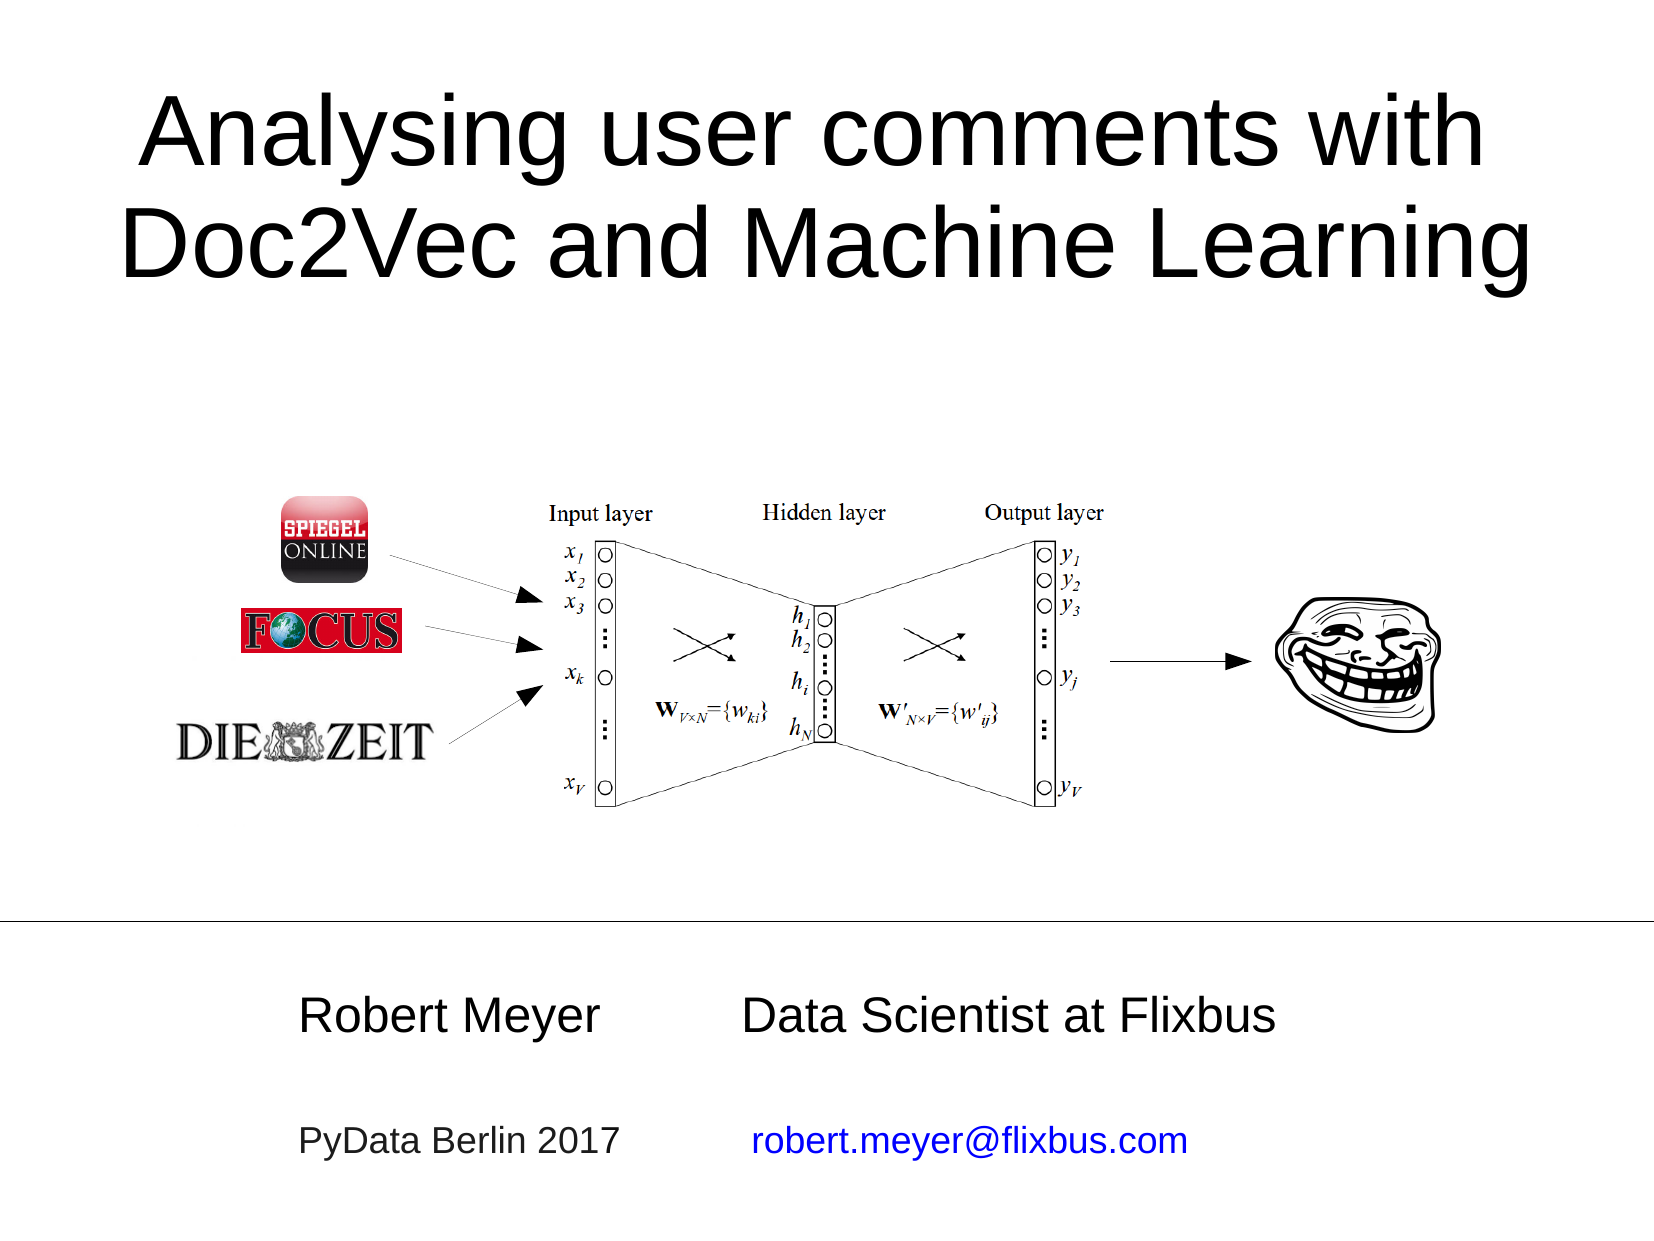

# Analysing user comments with Doc2Vec and Machine Learning
Robert Meyer		Data Scientist at Flixbus
PyData Berlin 2017		 robert.meyer@flixbus.com